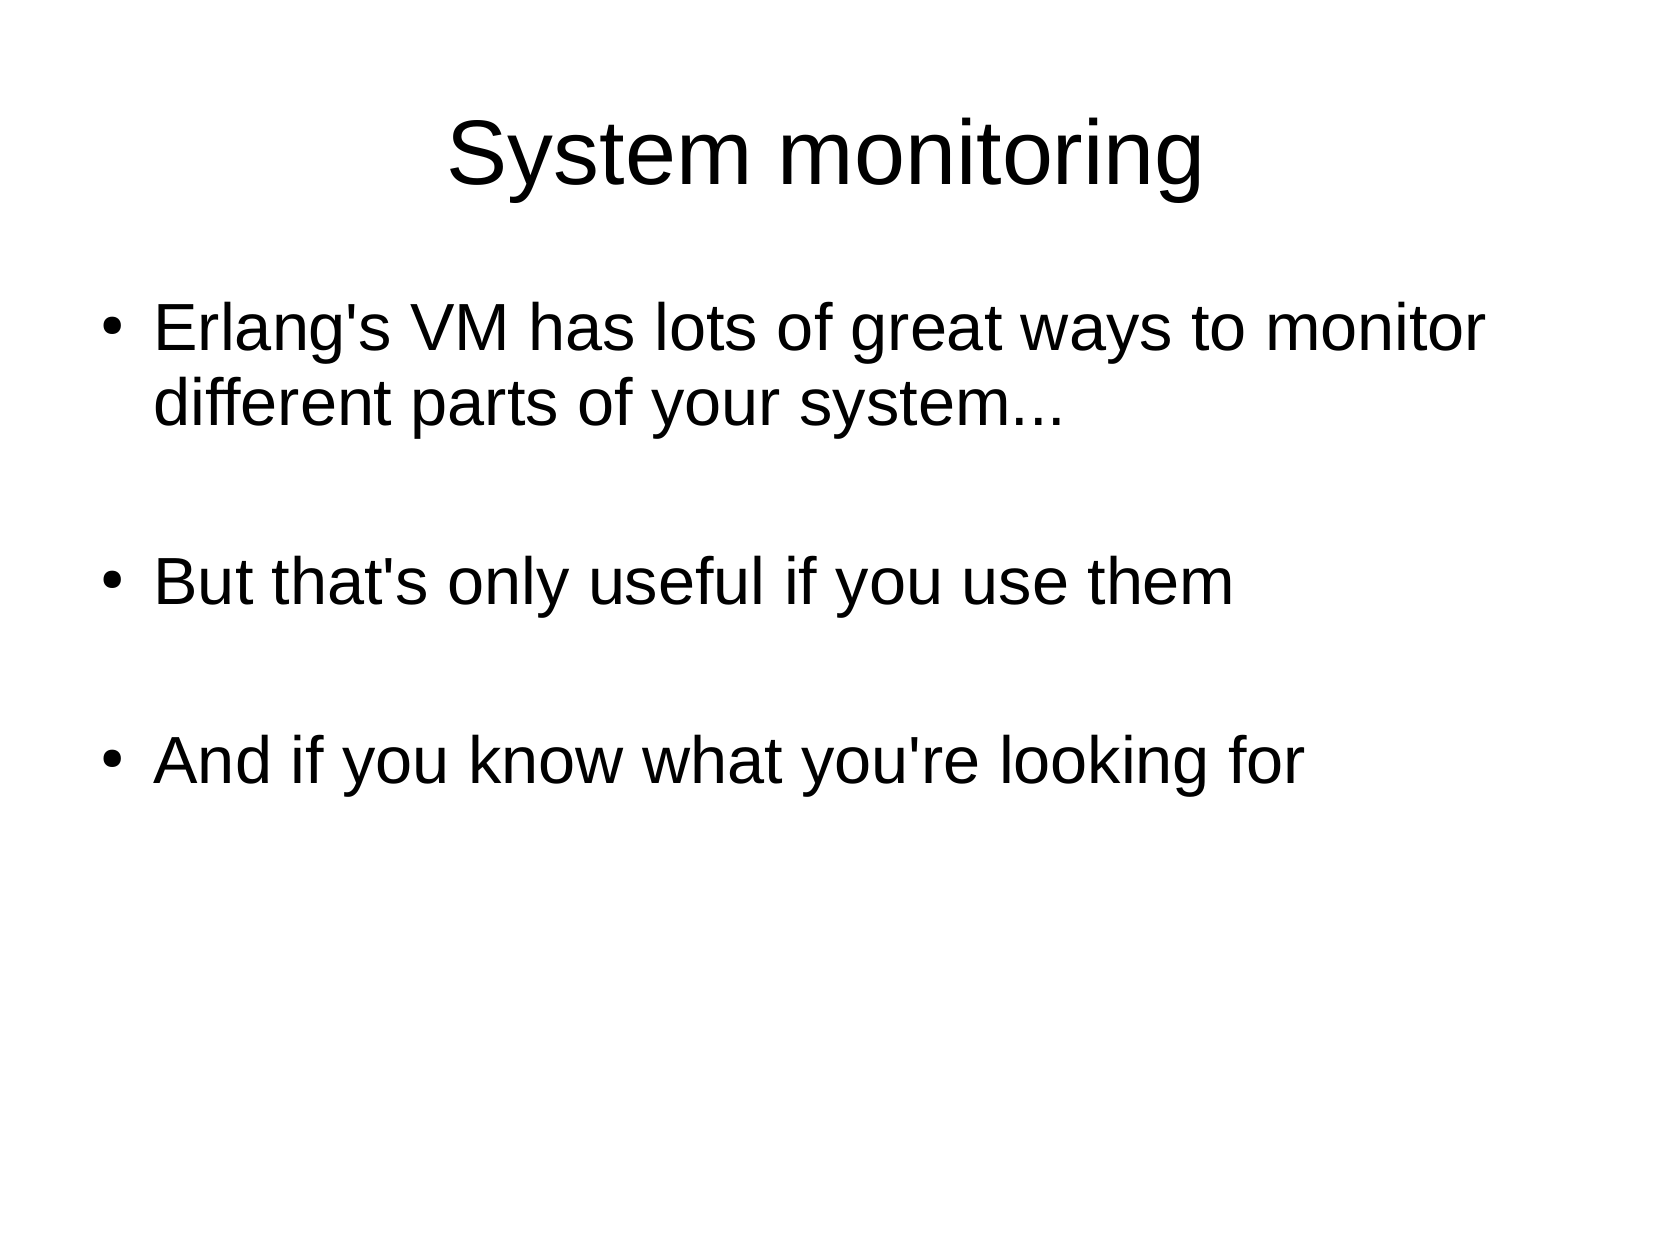

# System monitoring
Erlang's VM has lots of great ways to monitor different parts of your system...
But that's only useful if you use them
And if you know what you're looking for